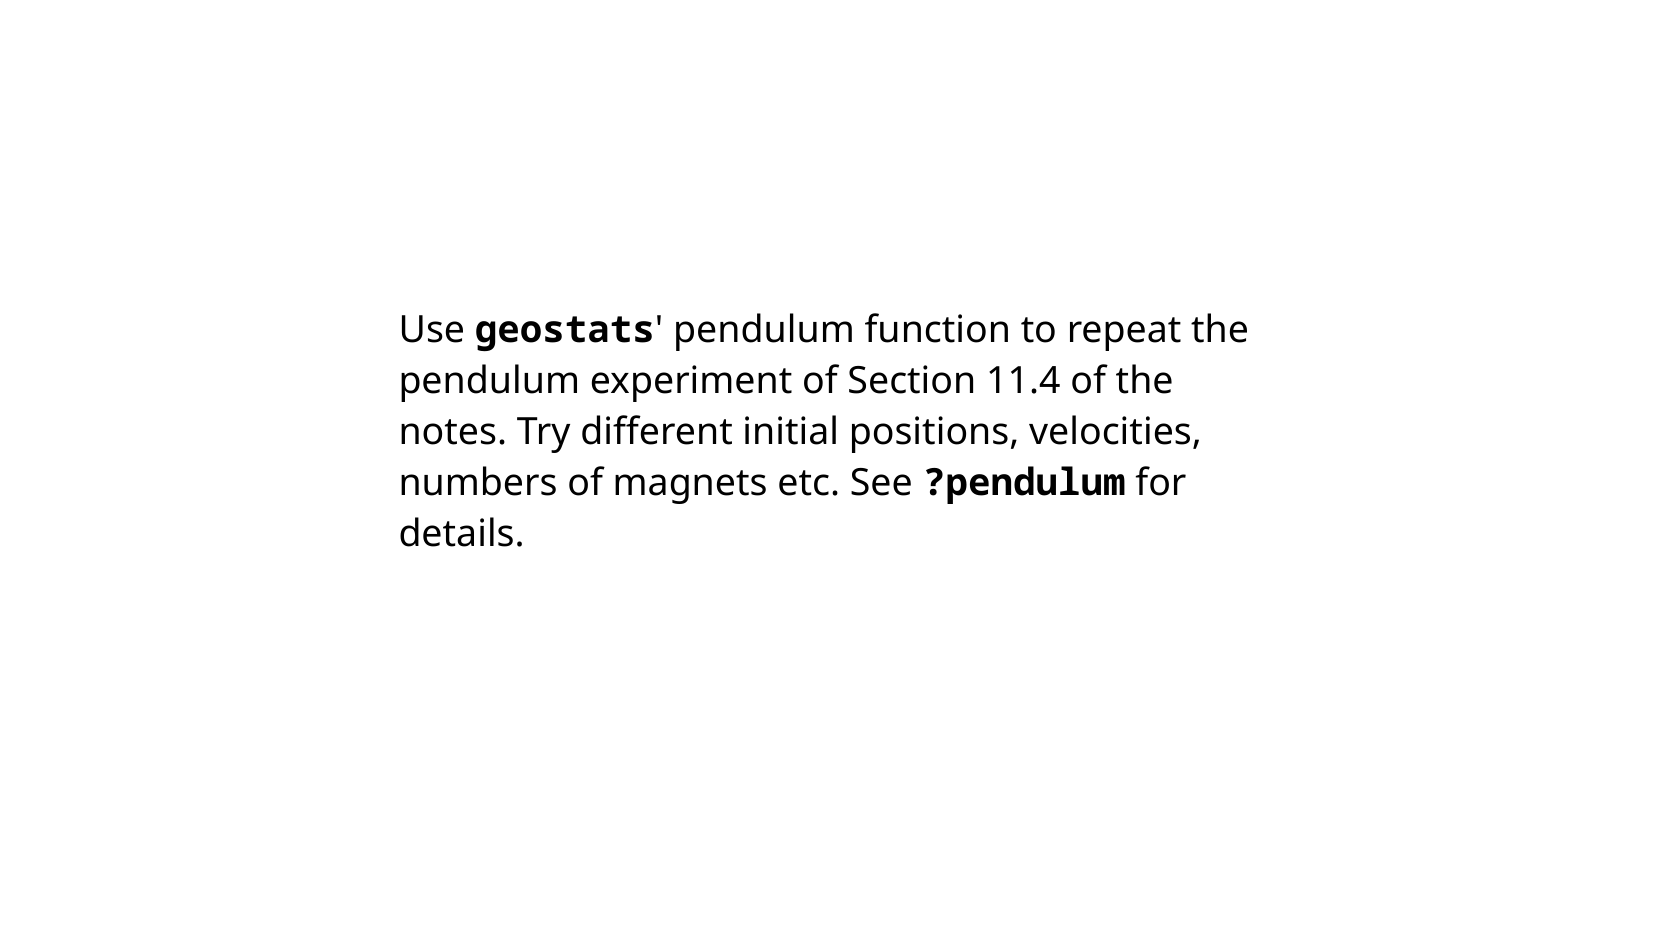

Use geostats' pendulum function to repeat the pendulum experiment of Section 11.4 of the notes. Try different initial positions, velocities, numbers of magnets etc. See ?pendulum for details.